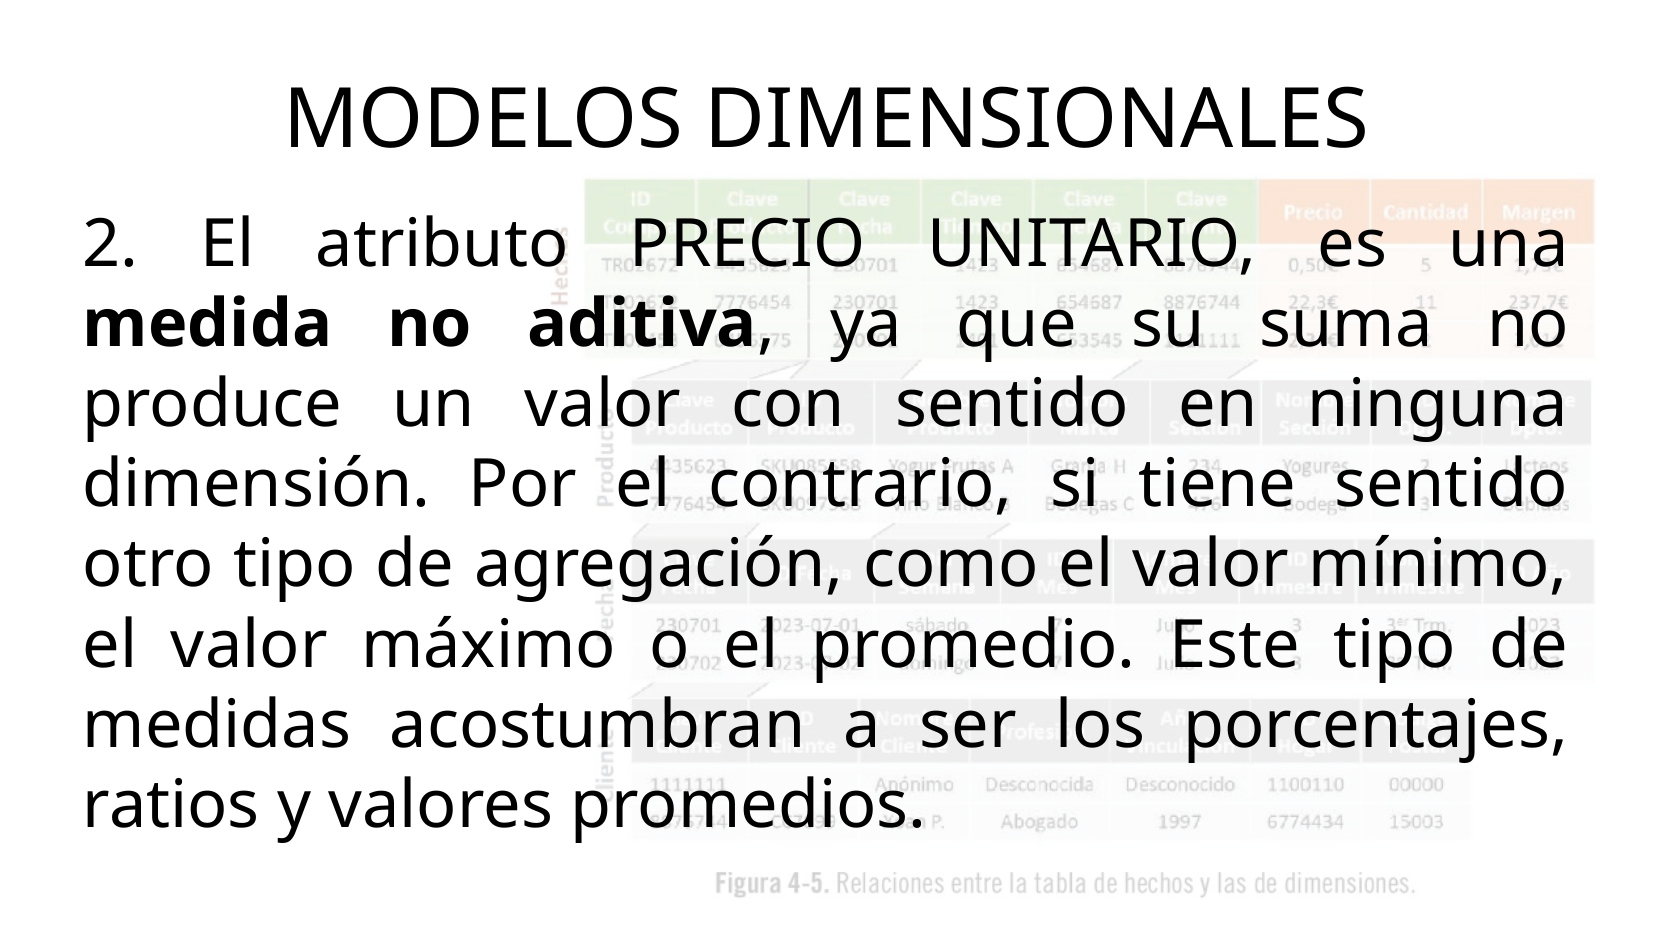

# MODELOS DIMENSIONALES
 El atributo PRECIO UNITARIO, es una medida no aditiva, ya que su suma no produce un valor con sentido en ninguna dimensión. Por el contrario, si tiene sentido otro tipo de agregación, como el valor mínimo, el valor máximo o el promedio. Este tipo de medidas acostumbran a ser los porcentajes, ratios y valores promedios.